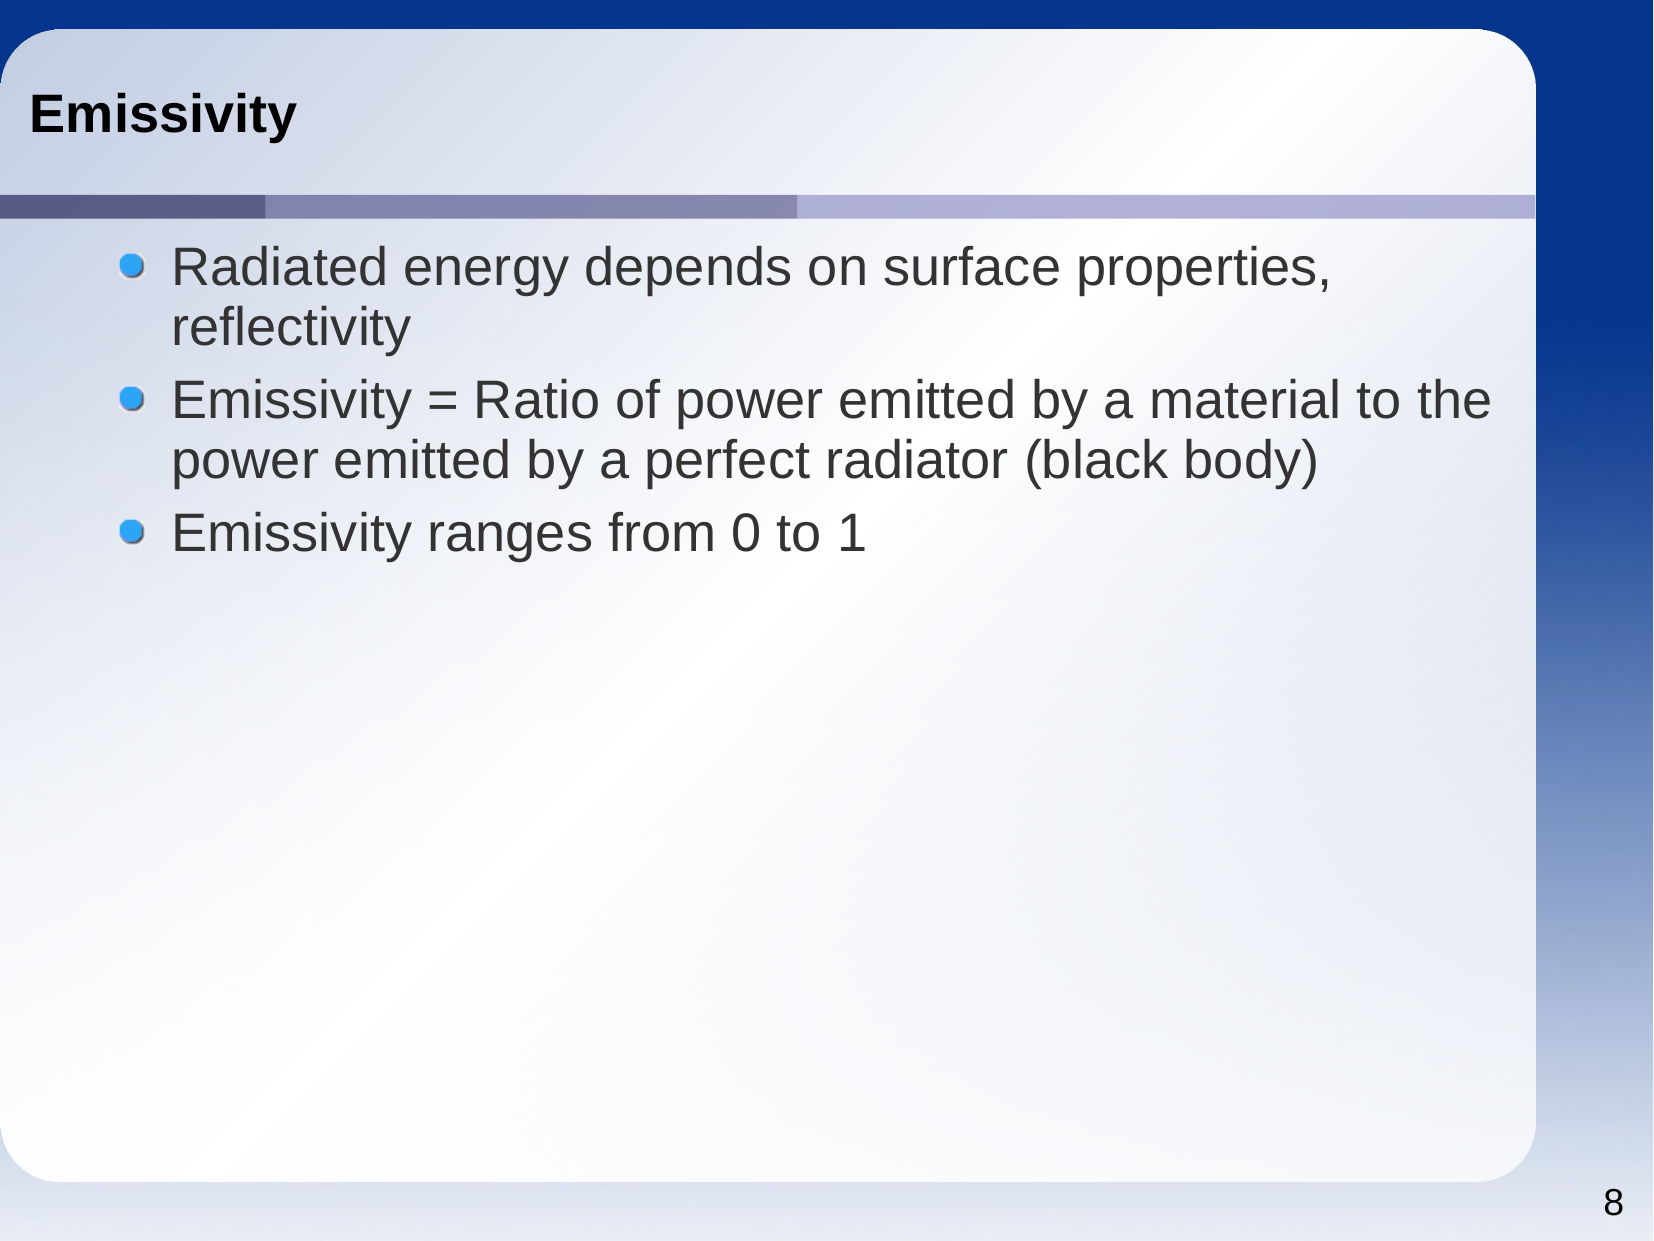

# Emissivity
Radiated energy depends on surface properties, reflectivity
Emissivity = Ratio of power emitted by a material to the power emitted by a perfect radiator (black body)
Emissivity ranges from 0 to 1
8